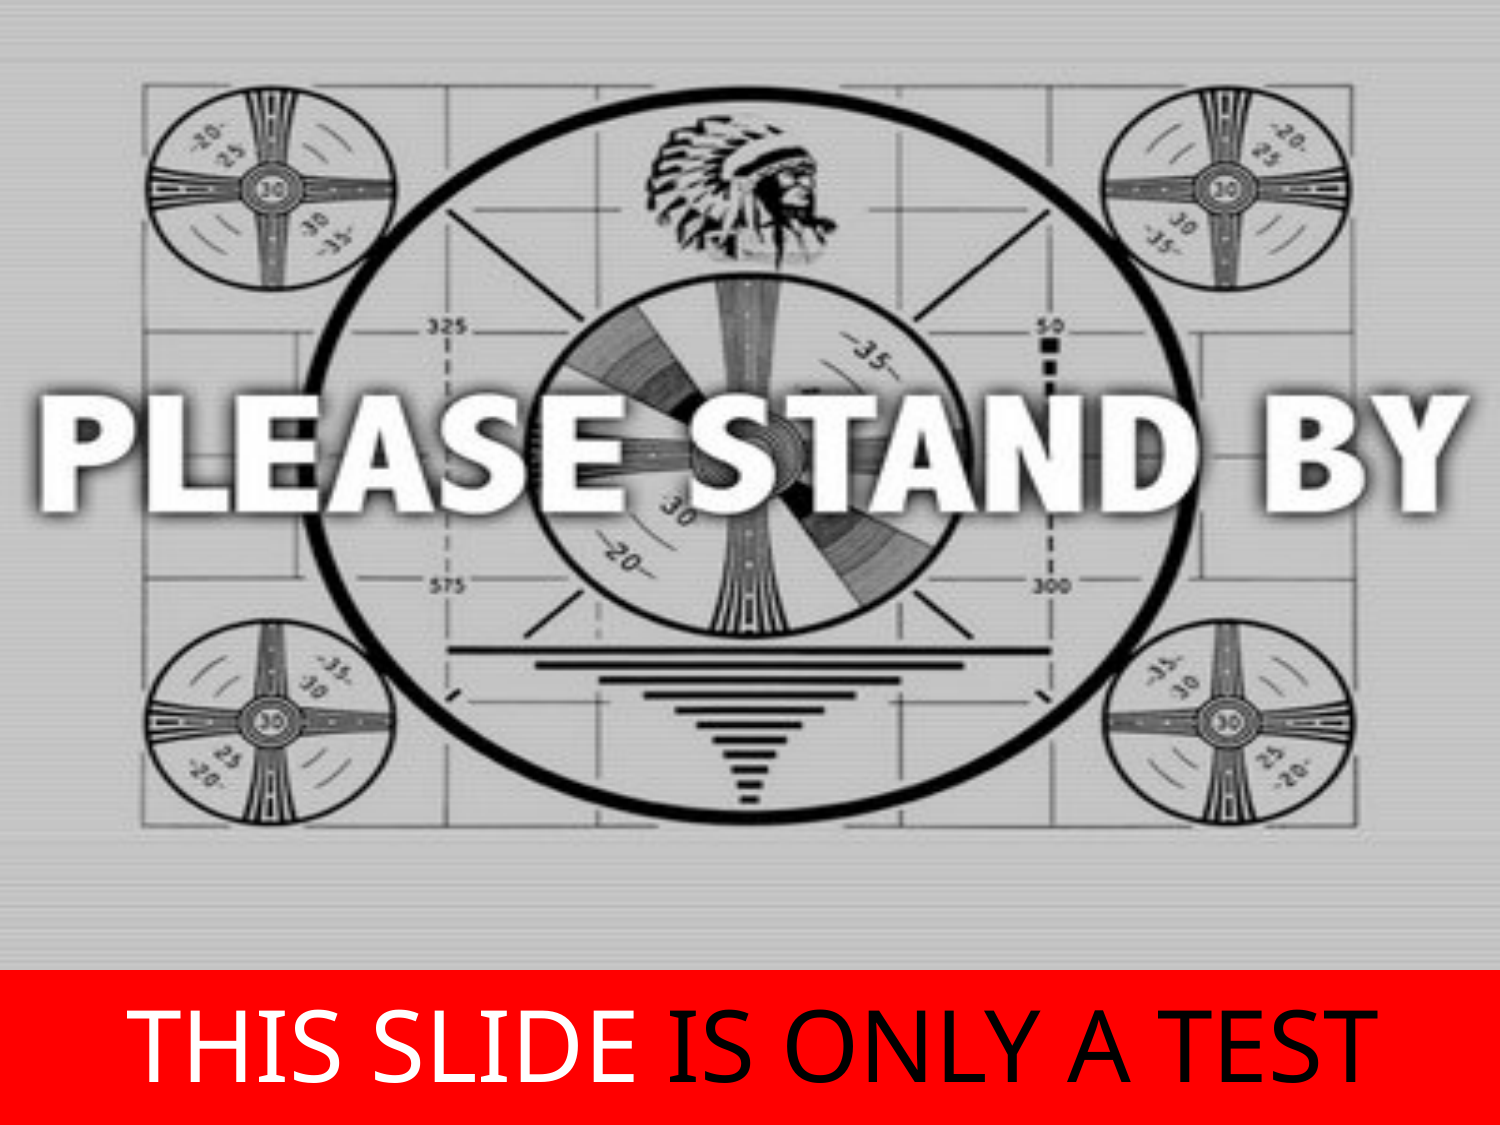

# THIS SLIDE IS ONLY A TEST